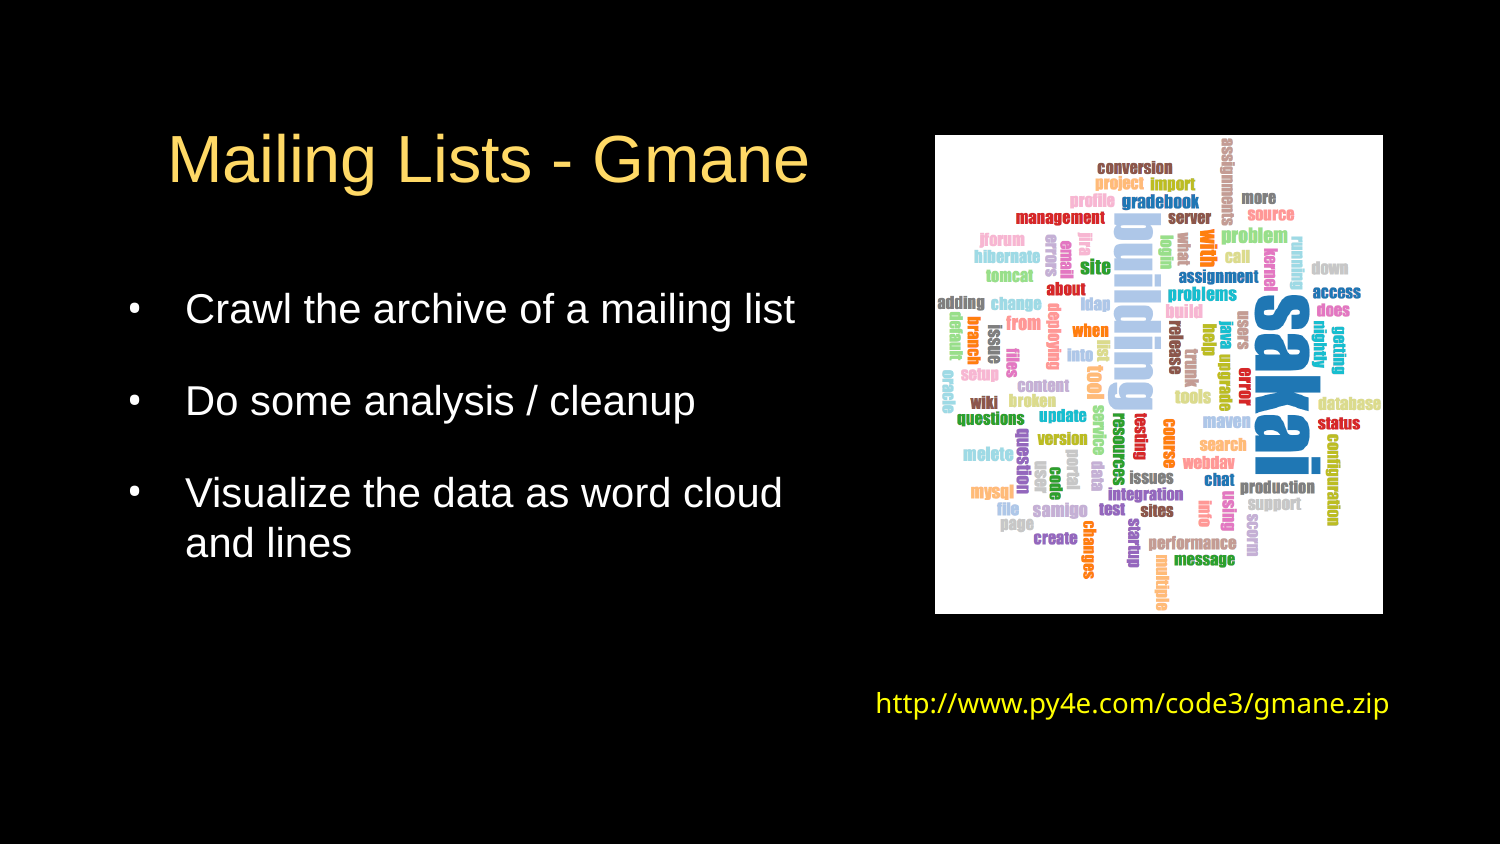

Mailing Lists - Gmane
Crawl the archive of a mailing list
Do some analysis / cleanup
Visualize the data as word cloud and lines
http://www.py4e.com/code3/gmane.zip